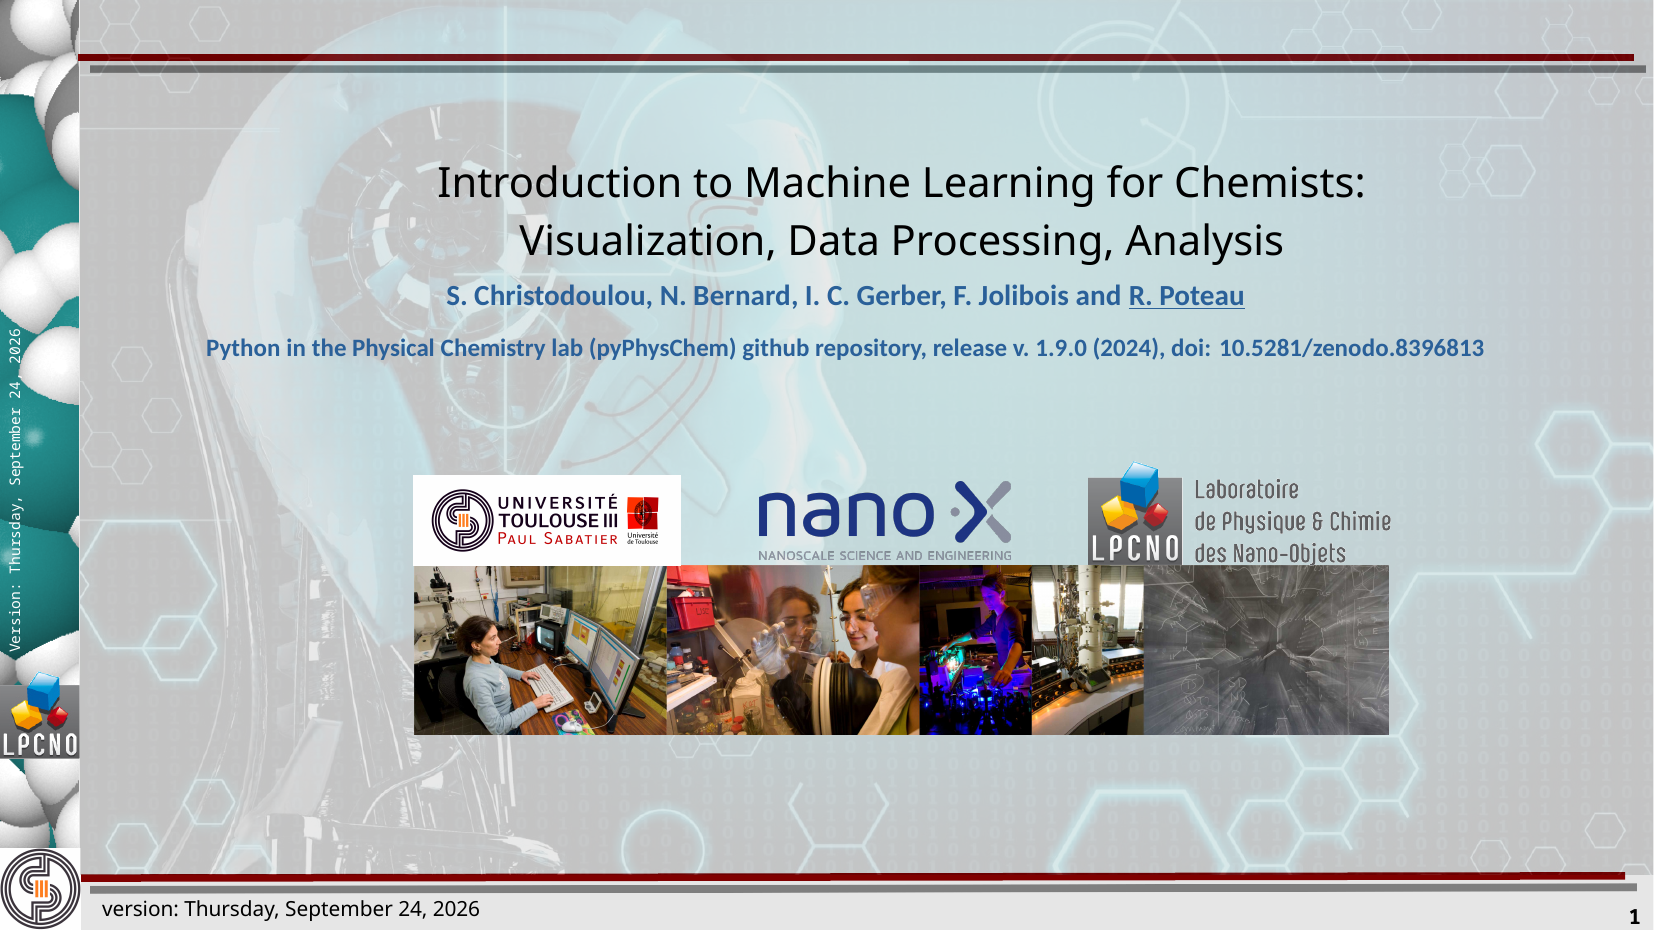

Introduction to Machine Learning for Chemists: Visualization, Data Processing, Analysis
S. Christodoulou, N. Bernard, I. C. Gerber, F. Jolibois and R. Poteau
Python in the Physical Chemistry lab (pyPhysChem) github repository, release v. 1.9.0 (2024), doi: 10.5281/zenodo.8396813
version: